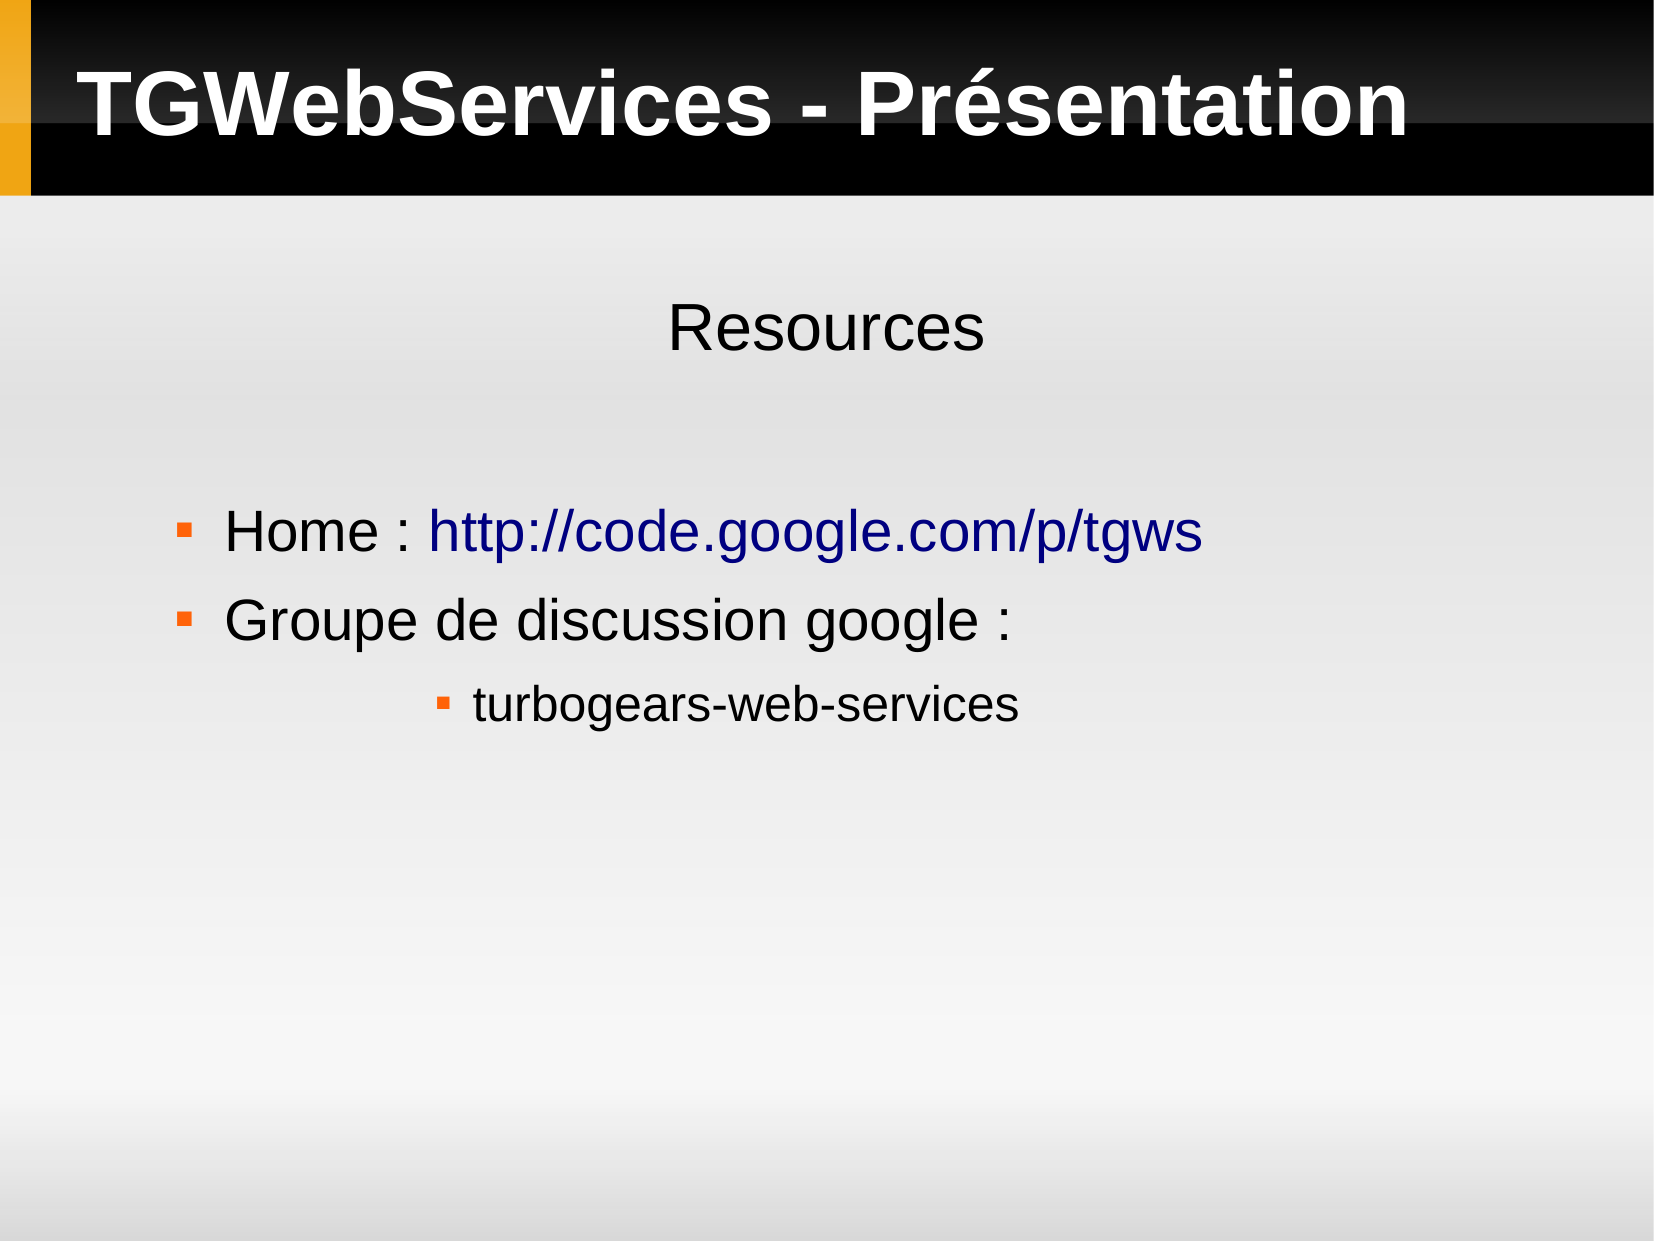

# TGWebServices - Présentation
Resources
Home : http://code.google.com/p/tgws
Groupe de discussion google :
turbogears-web-services